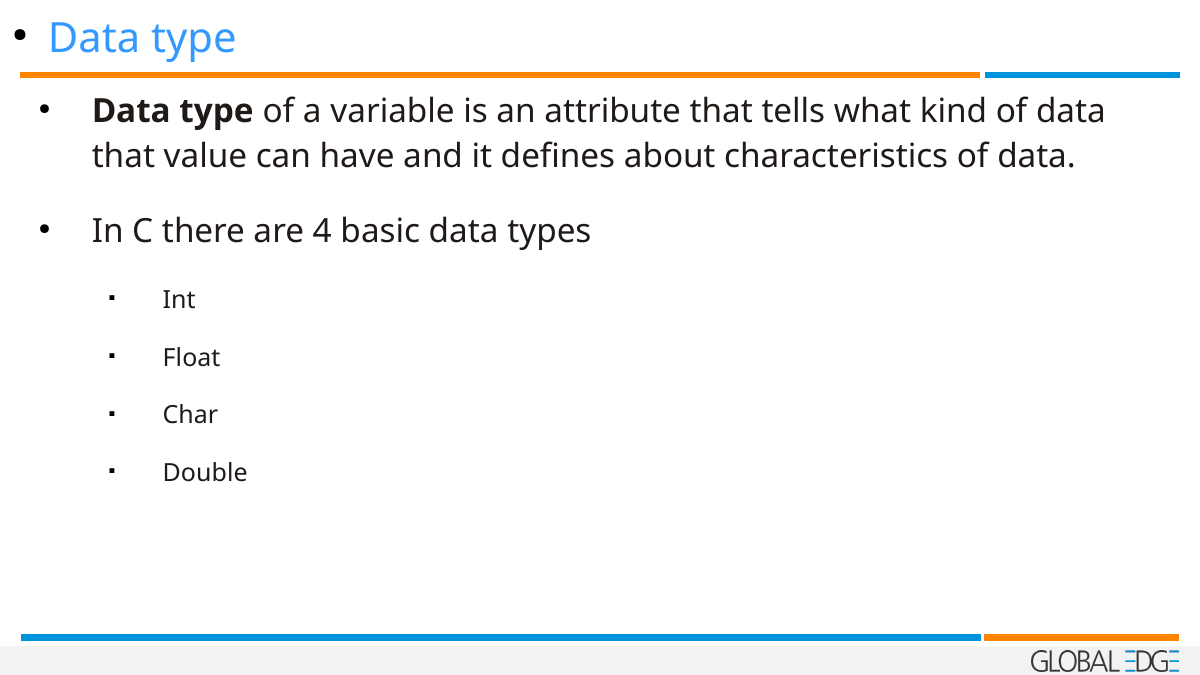

# Data type
Data type of a variable is an attribute that tells what kind of data that value can have and it defines about characteristics of data.
In C there are 4 basic data types
Int
Float
Char
Double